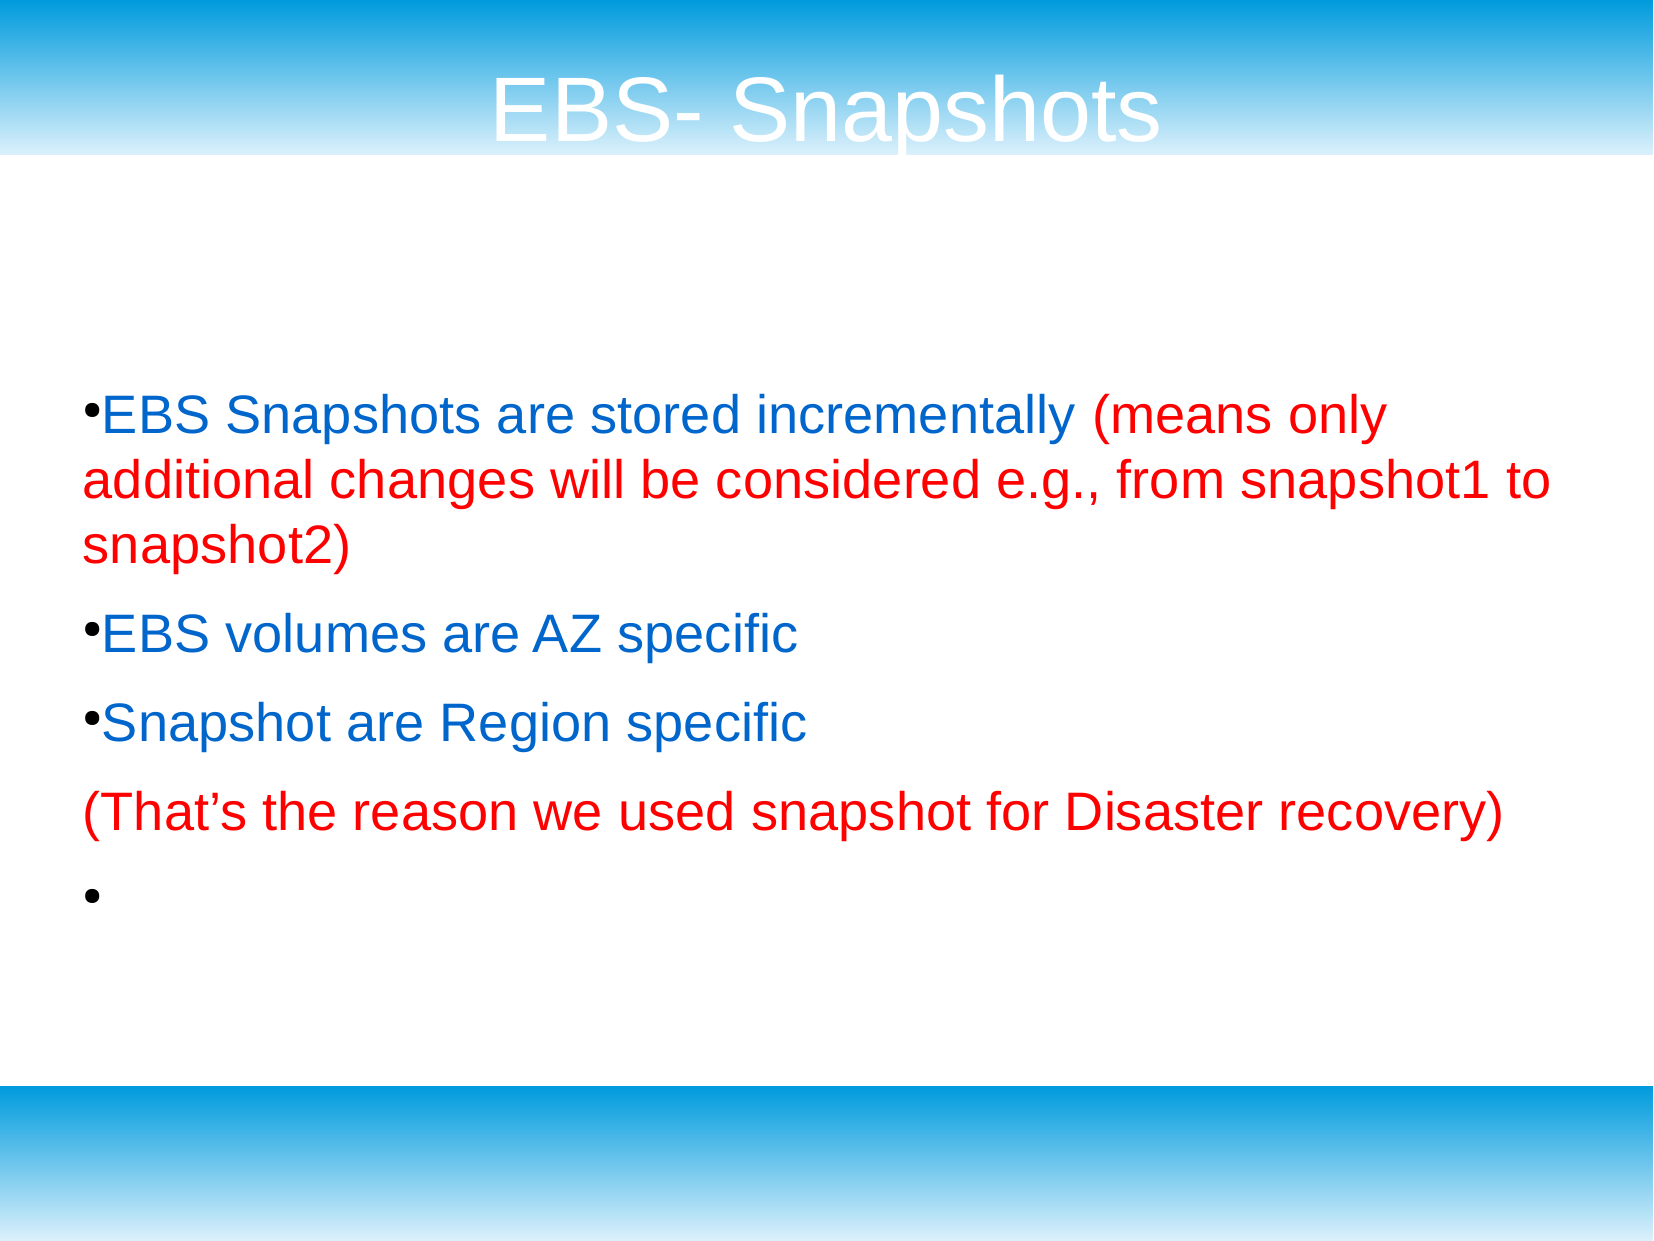

# EBS- Snapshots
EBS Snapshots are stored incrementally (means only additional changes will be considered e.g., from snapshot1 to snapshot2)
EBS volumes are AZ specific
Snapshot are Region specific
(That’s the reason we used snapshot for Disaster recovery)